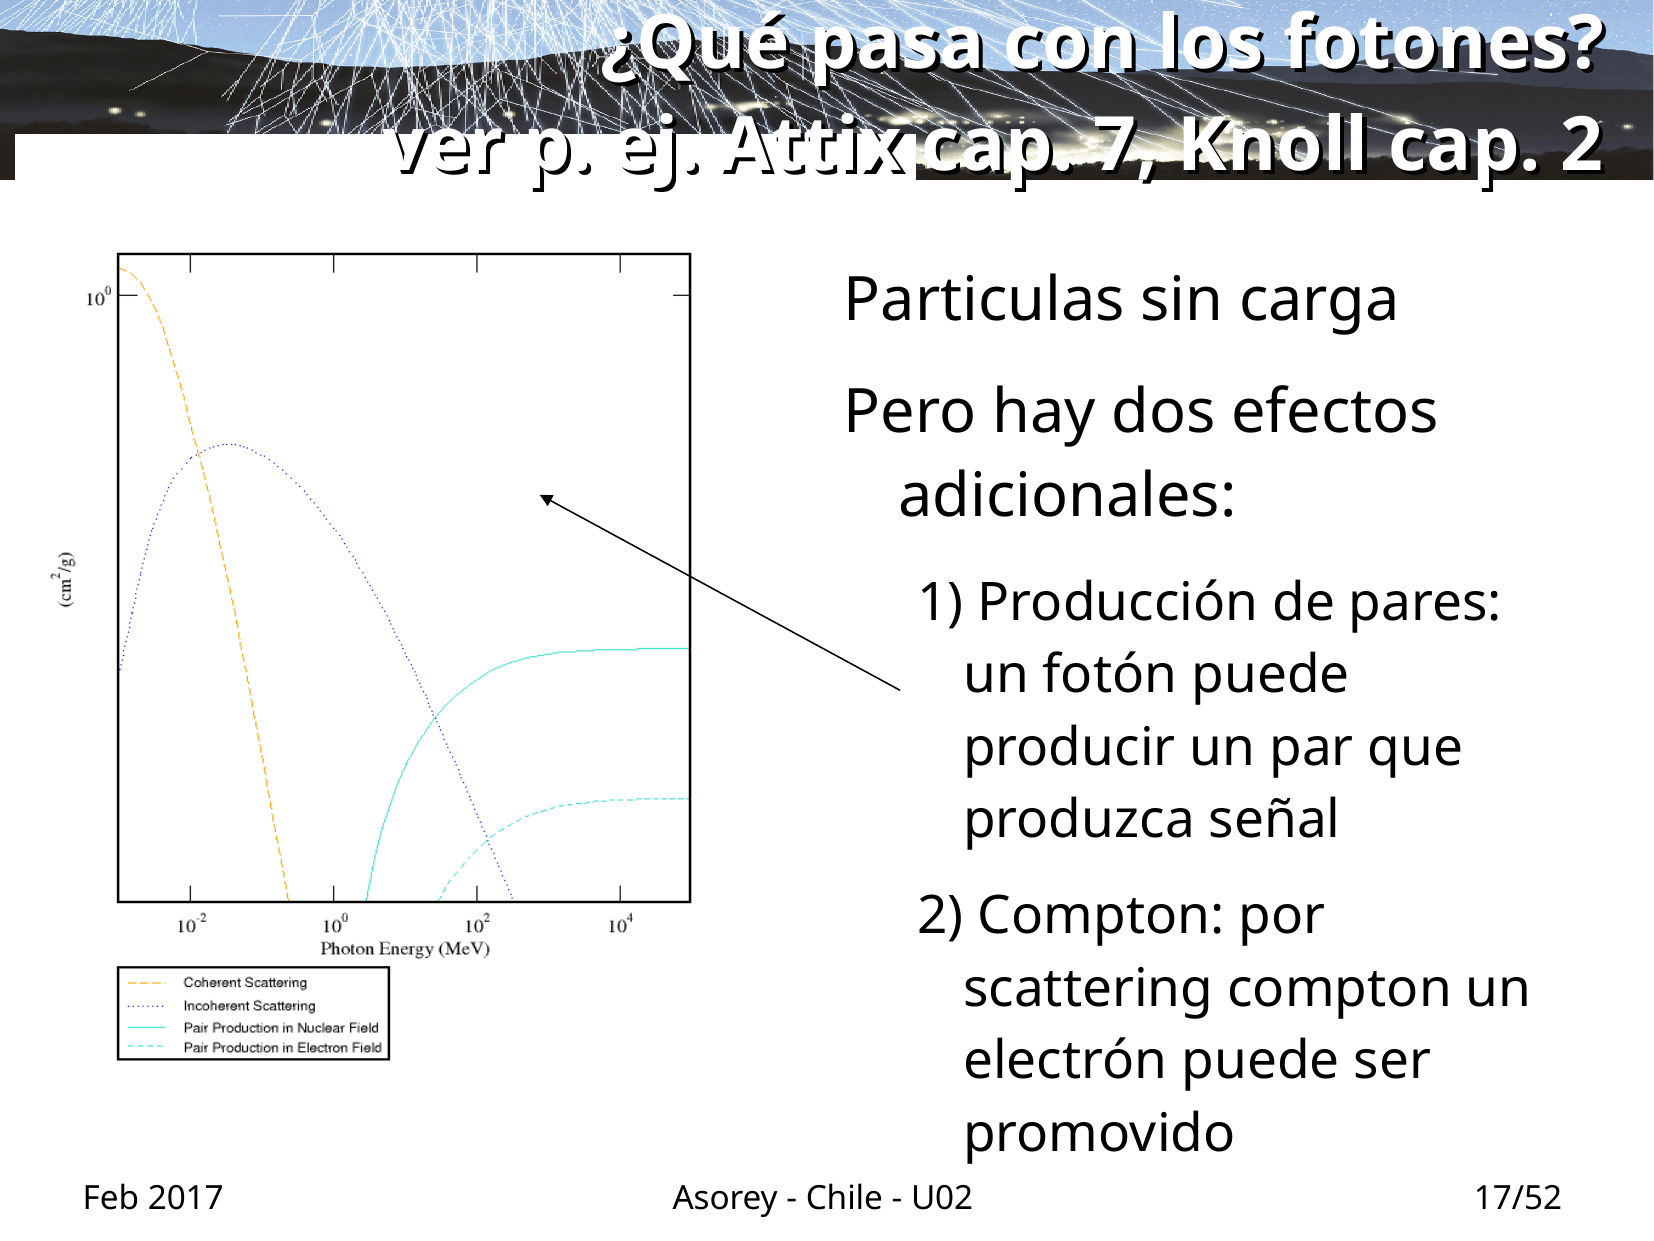

¿Qué pasa con los fotones?
ver p. ej. Attix cap. 7, Knoll cap. 2
# Particulas sin carga
Pero hay dos efectos adicionales:
1) Producción de pares: un fotón puede producir un par que produzca señal
2) Compton: por scattering compton un electrón puede ser promovido
Feb 2017
Asorey - Chile - U02
17